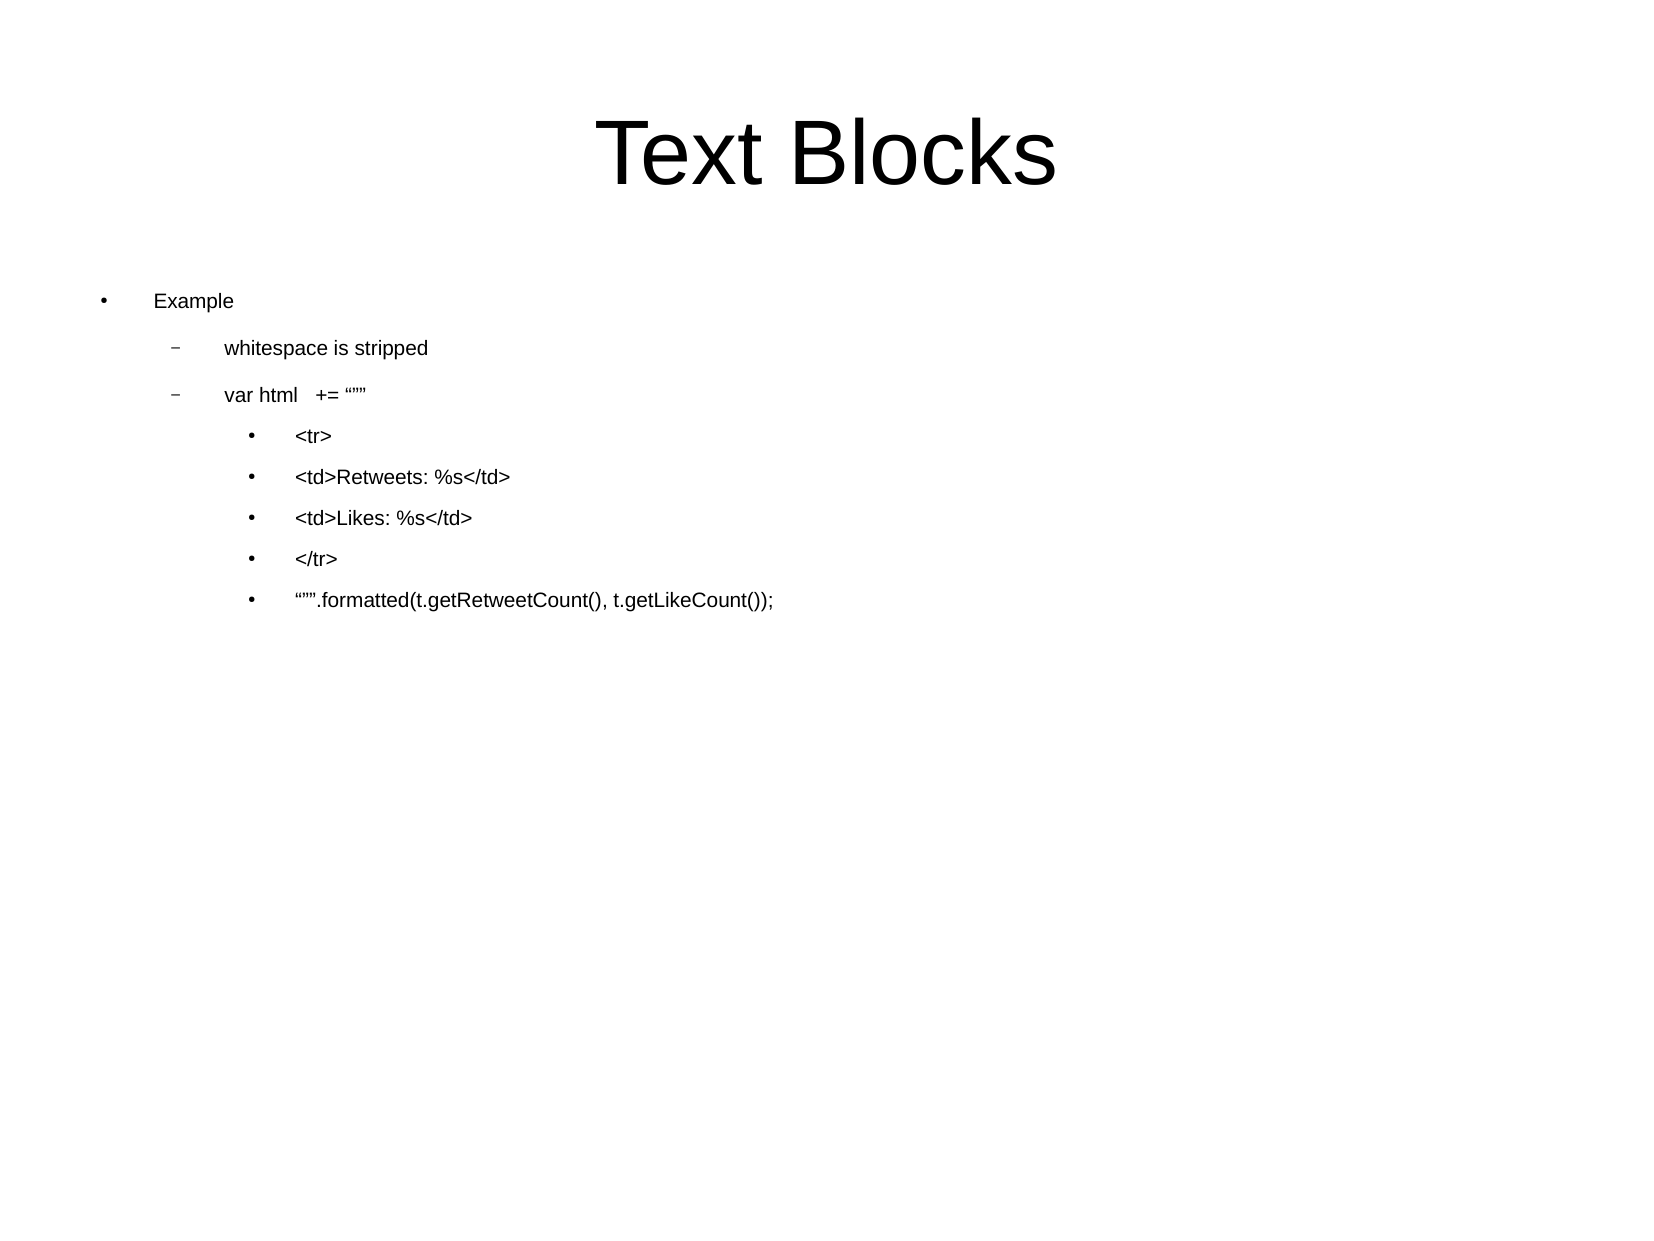

# Text Blocks
Example
whitespace is stripped
var html += “””
<tr>
<td>Retweets: %s</td>
<td>Likes: %s</td>
</tr>
“””.formatted(t.getRetweetCount(), t.getLikeCount());